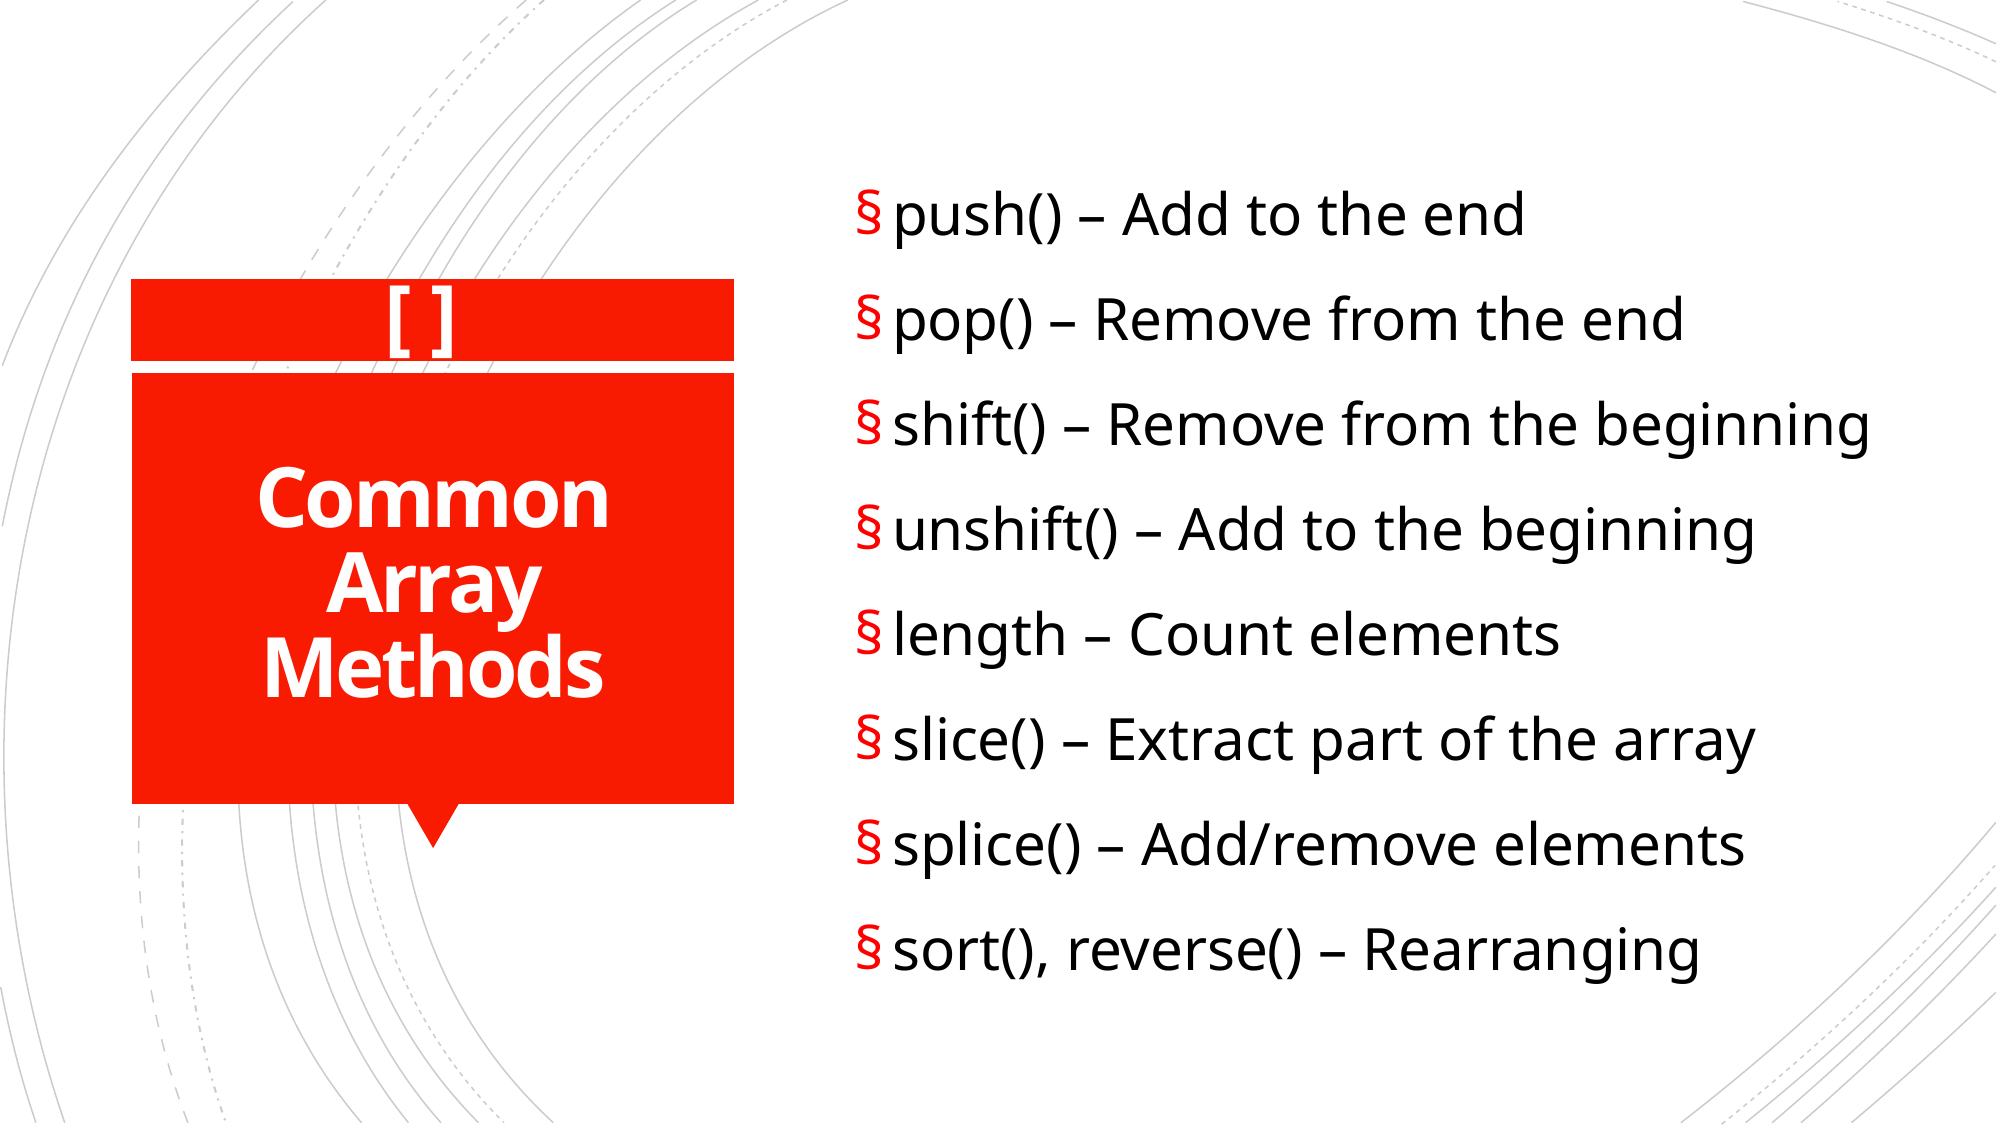

push() – Add to the end
pop() – Remove from the end
shift() – Remove from the beginning
unshift() – Add to the beginning
length – Count elements
slice() – Extract part of the array
splice() – Add/remove elements
sort(), reverse() – Rearranging
[ ]
# Common Array Methods